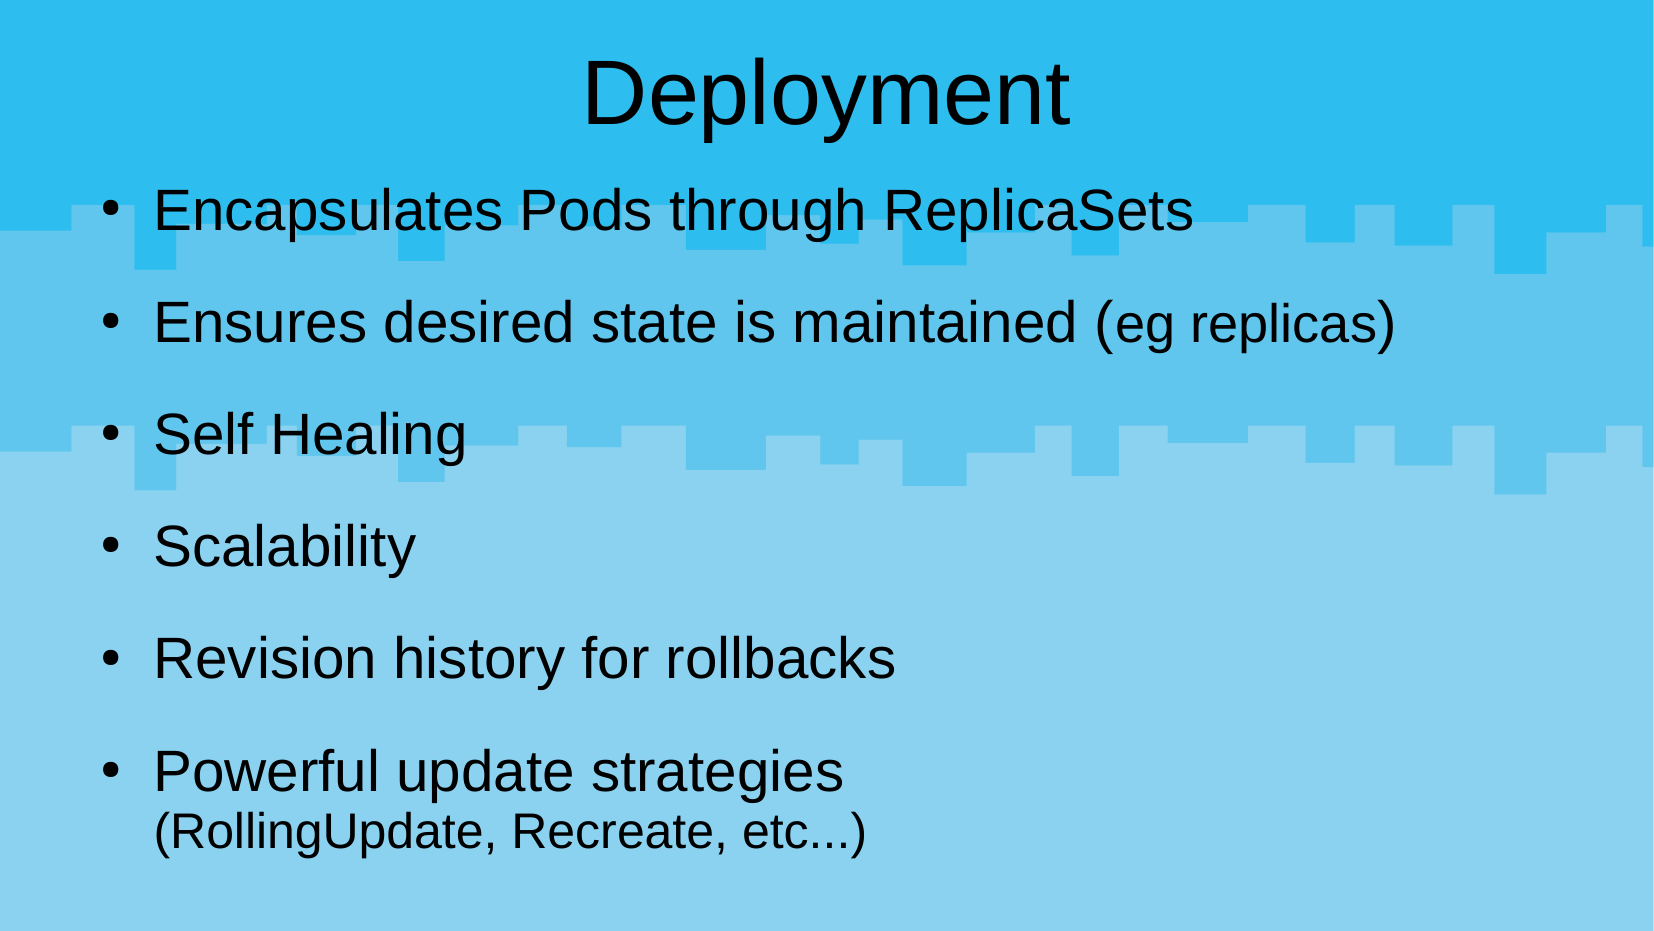

# Deployment
Encapsulates Pods through ReplicaSets
Ensures desired state is maintained (eg replicas)
Self Healing
Scalability
Revision history for rollbacks
Powerful update strategies
(RollingUpdate, Recreate, etc...)